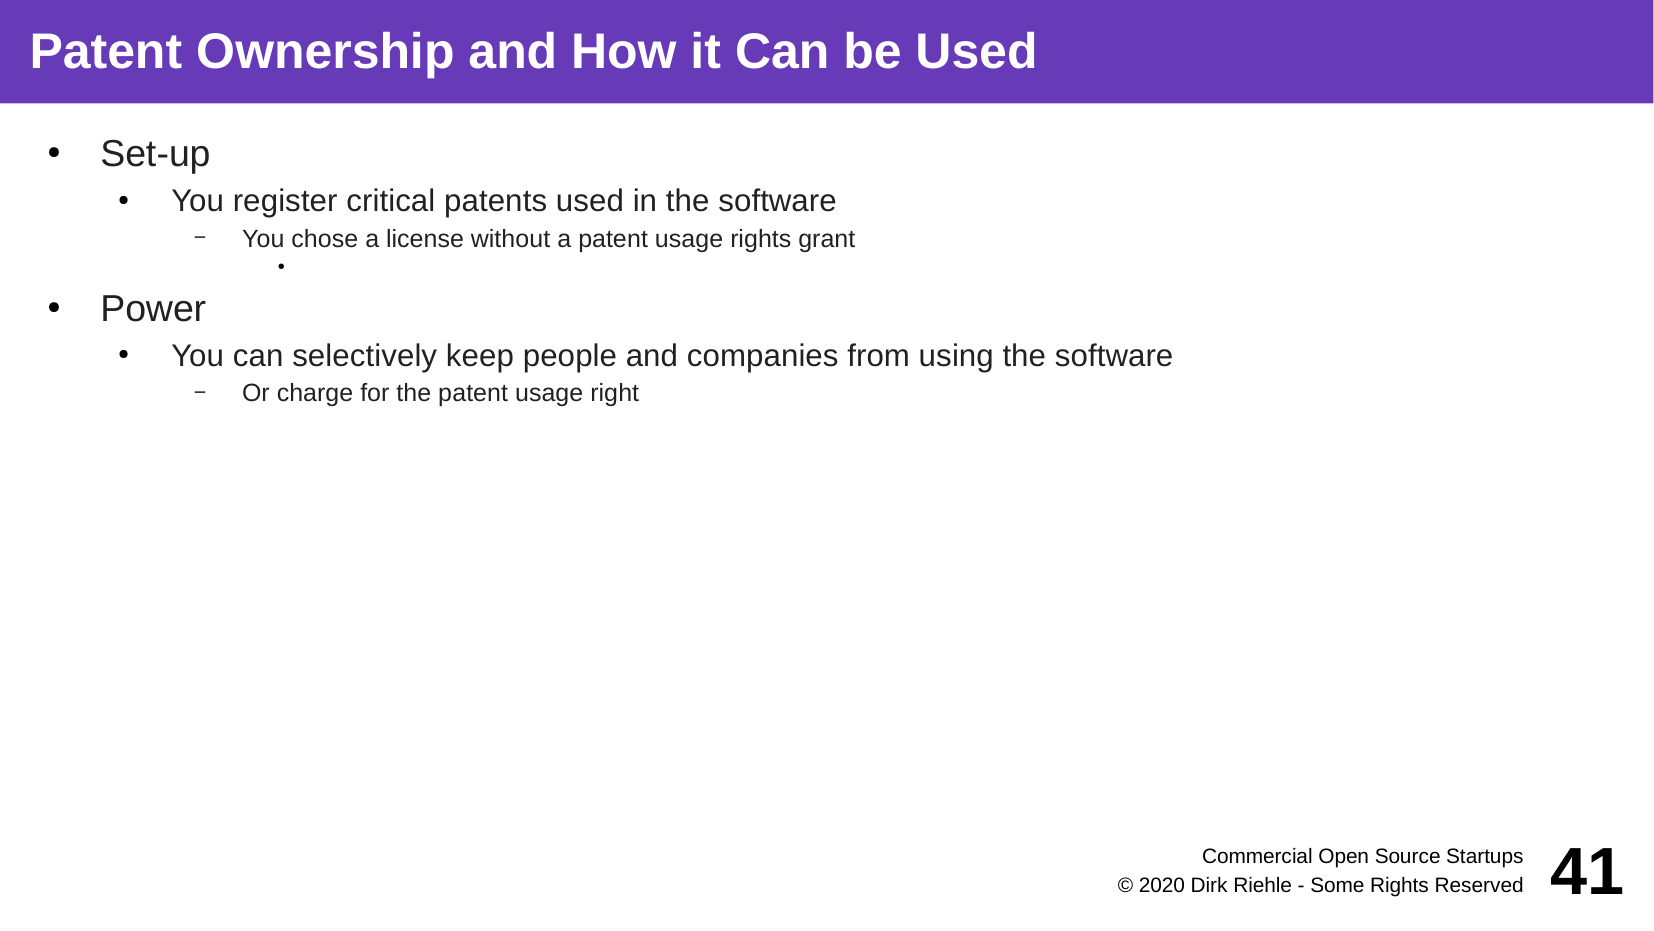

# Patent Ownership and How it Can be Used
Set-up
You register critical patents used in the software
You chose a license without a patent usage rights grant
Power
You can selectively keep people and companies from using the software
Or charge for the patent usage right
Commercial Open Source Startups
41
© 2020 Dirk Riehle - Some Rights Reserved